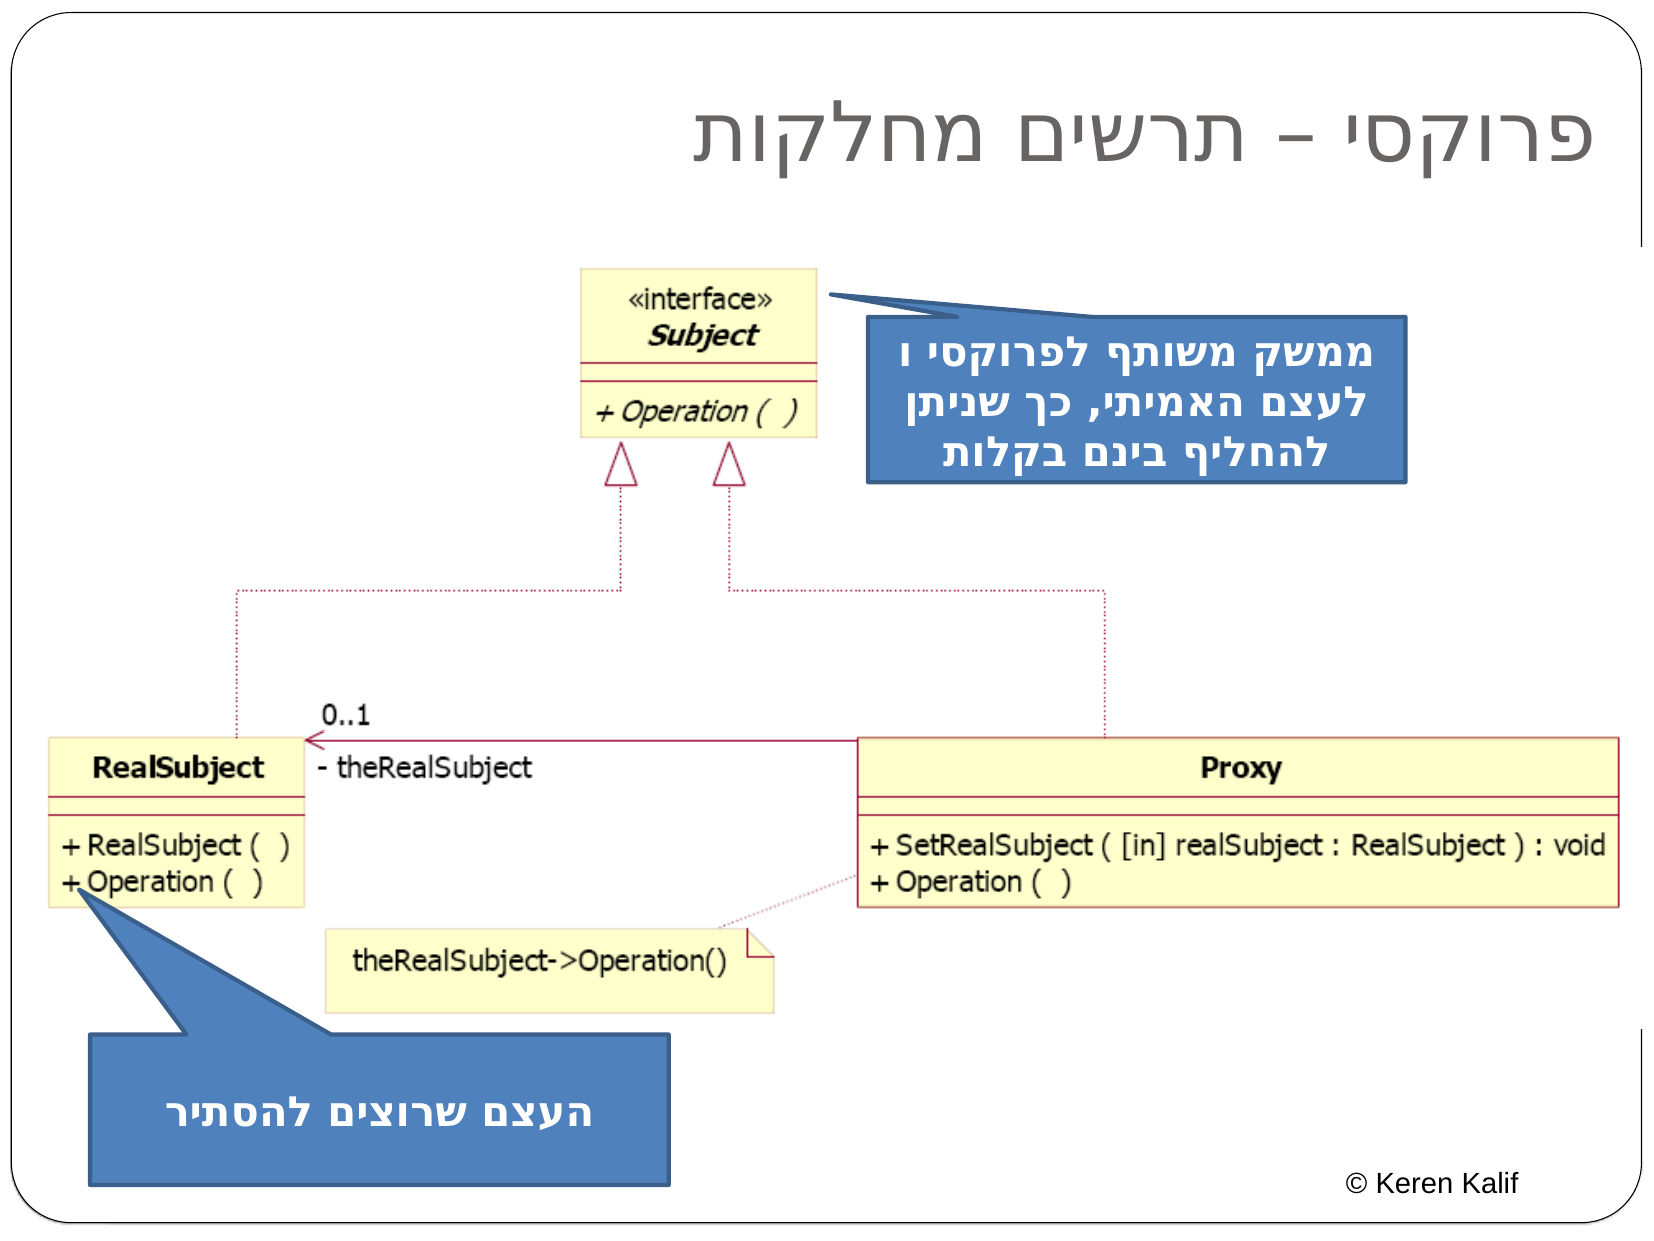

פרוקסי – תרשים מחלקות
ממשק משותף לפרוקסי ו לעצם האמיתי, כך שניתן להחליף בינם בקלות
העצם שרוצים להסתיר